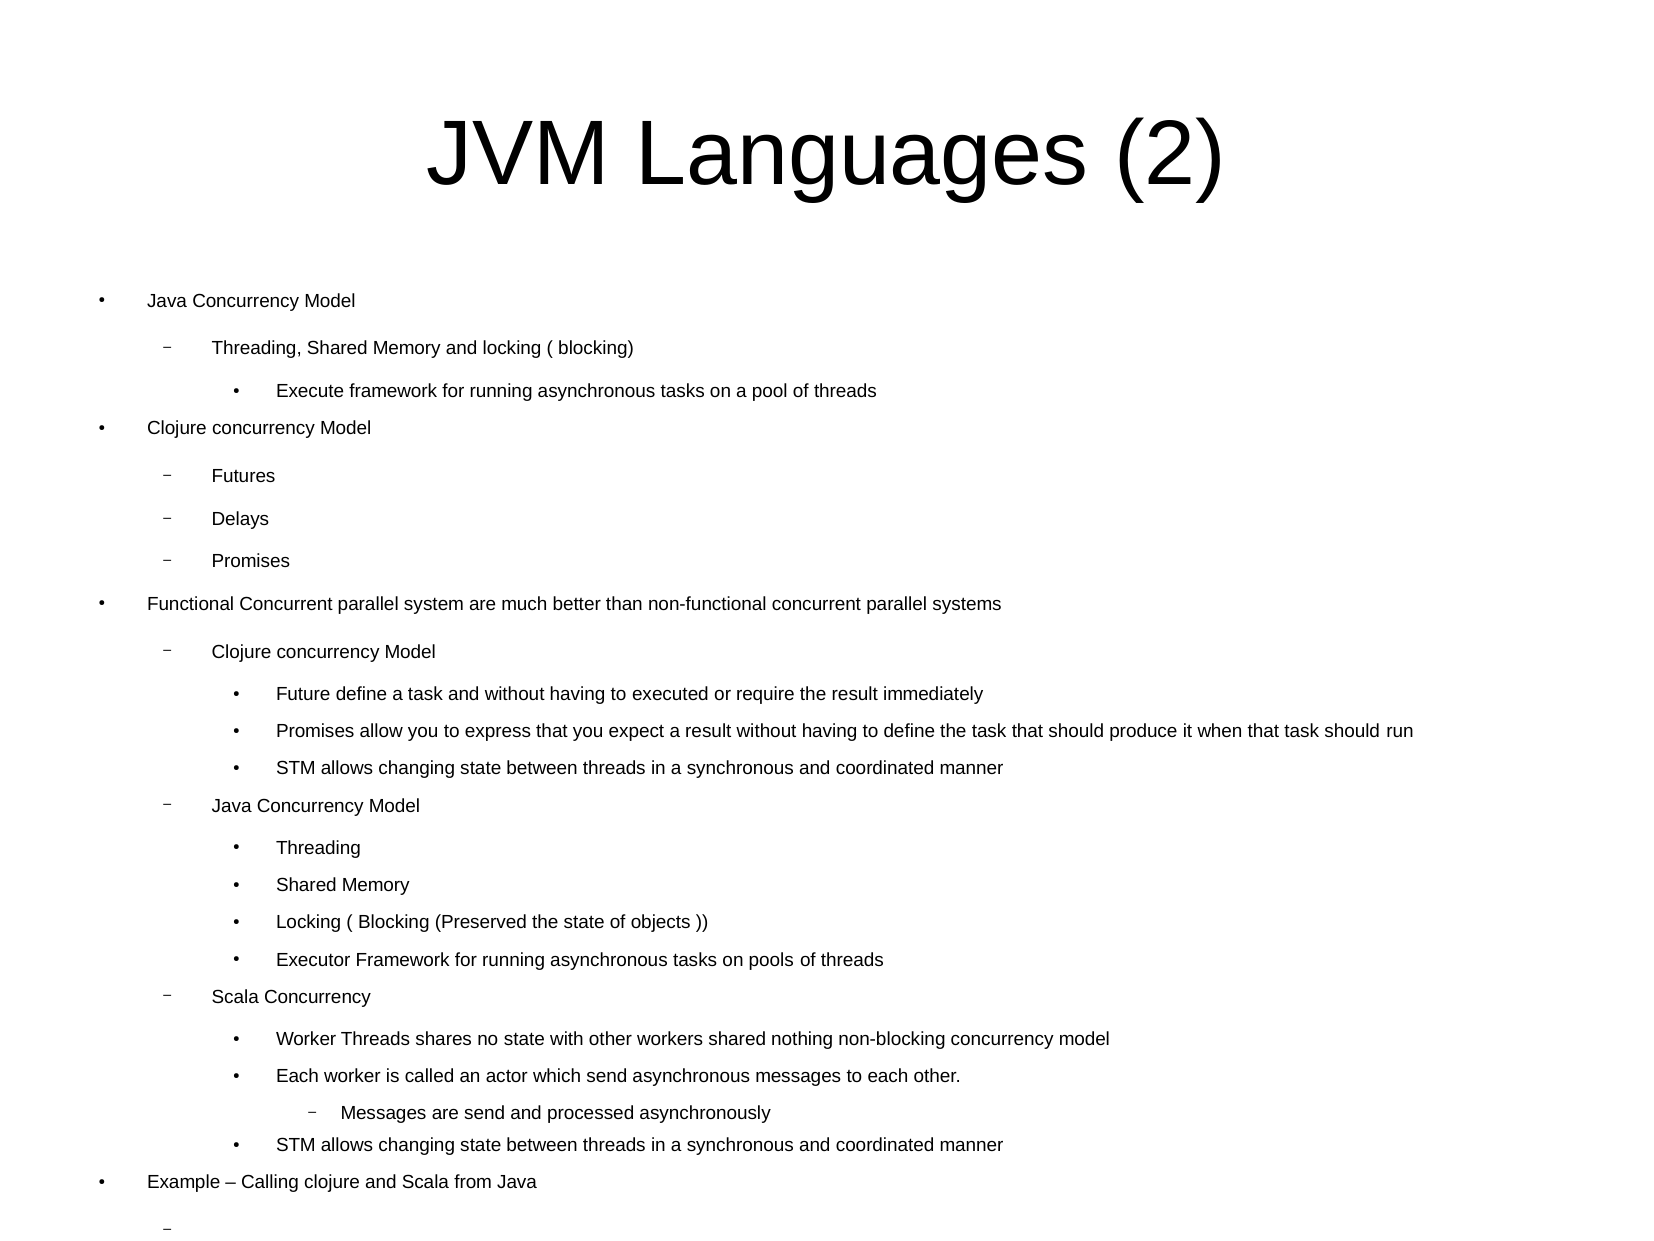

# JVM Languages (2)
Java Concurrency Model
Threading, Shared Memory and locking ( blocking)
Execute framework for running asynchronous tasks on a pool of threads
Clojure concurrency Model
Futures
Delays
Promises
Functional Concurrent parallel system are much better than non-functional concurrent parallel systems
Clojure concurrency Model
Future define a task and without having to executed or require the result immediately
Promises allow you to express that you expect a result without having to define the task that should produce it when that task should run
STM allows changing state between threads in a synchronous and coordinated manner
Java Concurrency Model
Threading
Shared Memory
Locking ( Blocking (Preserved the state of objects ))
Executor Framework for running asynchronous tasks on pools of threads
Scala Concurrency
Worker Threads shares no state with other workers shared nothing non-blocking concurrency model
Each worker is called an actor which send asynchronous messages to each other.
Messages are send and processed asynchronously
STM allows changing state between threads in a synchronous and coordinated manner
Example – Calling clojure and Scala from Java